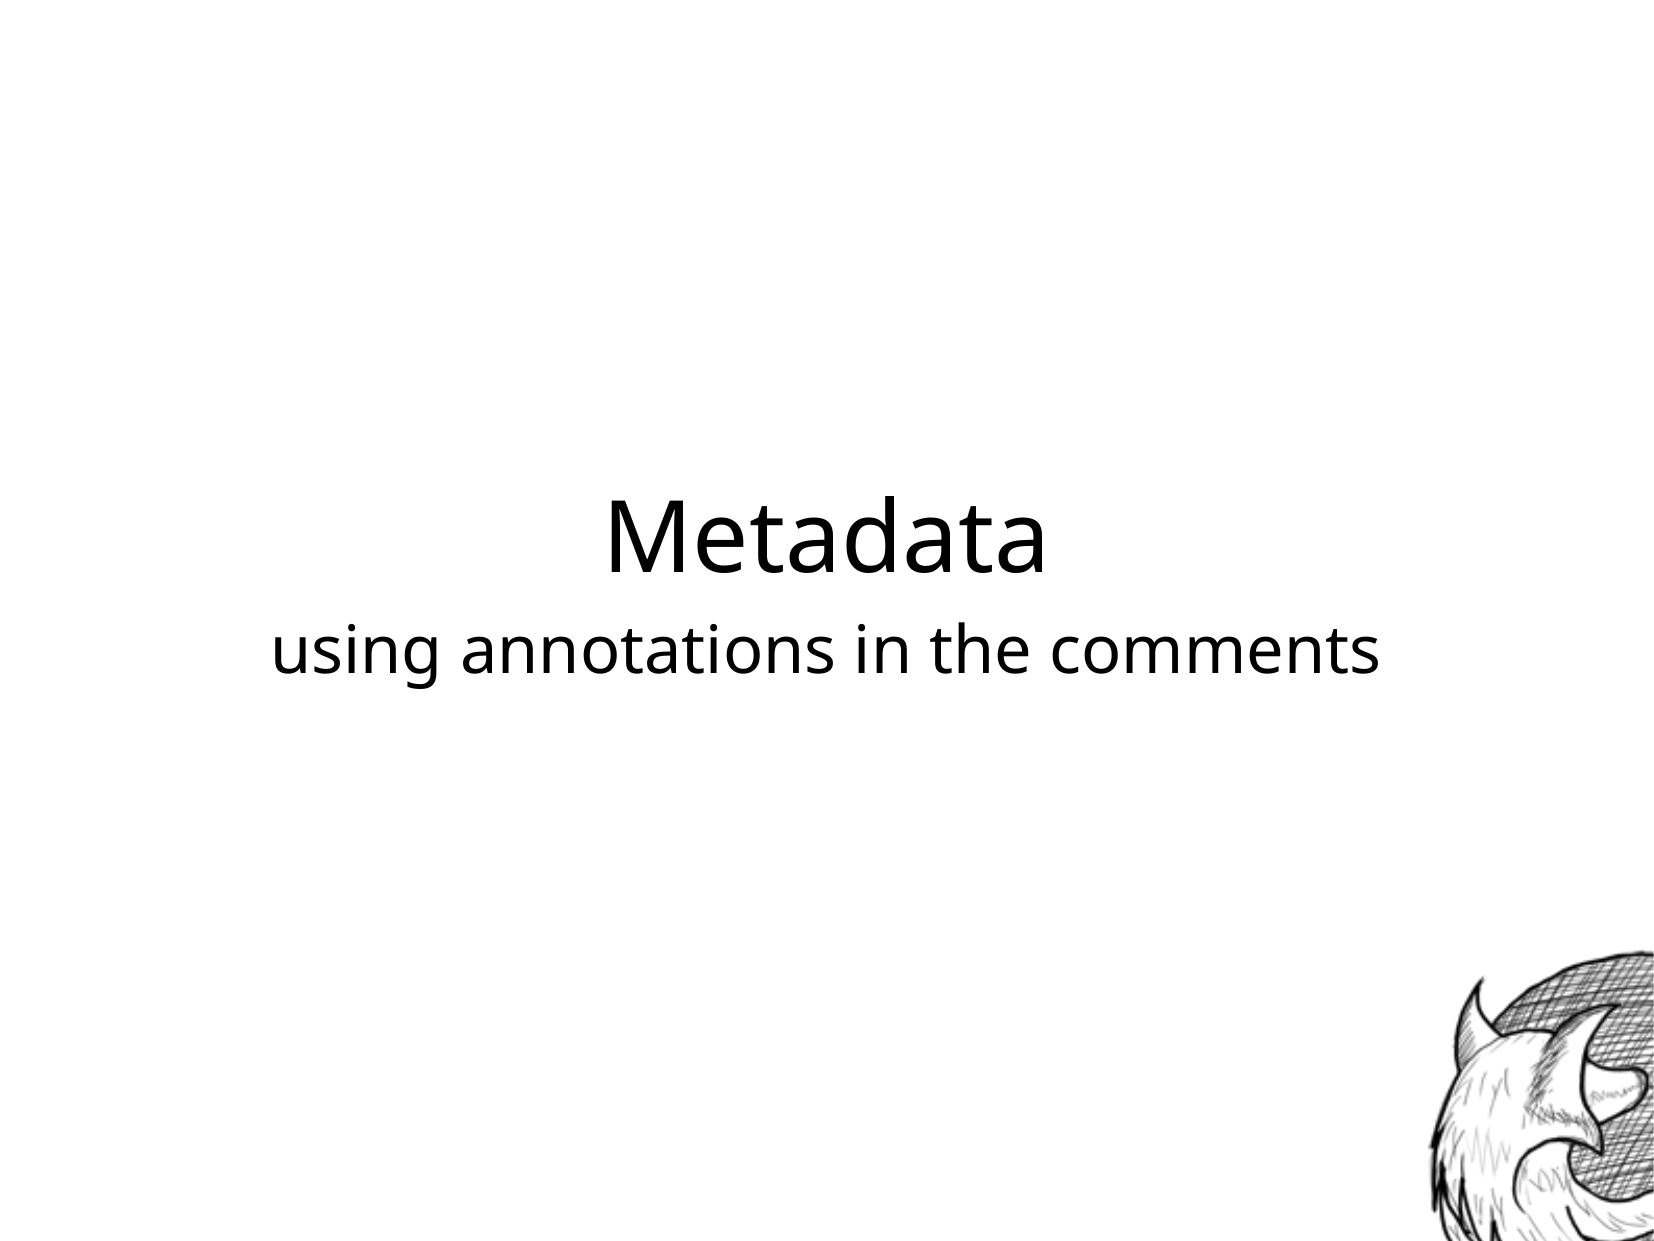

# Metadata
using annotations in the comments